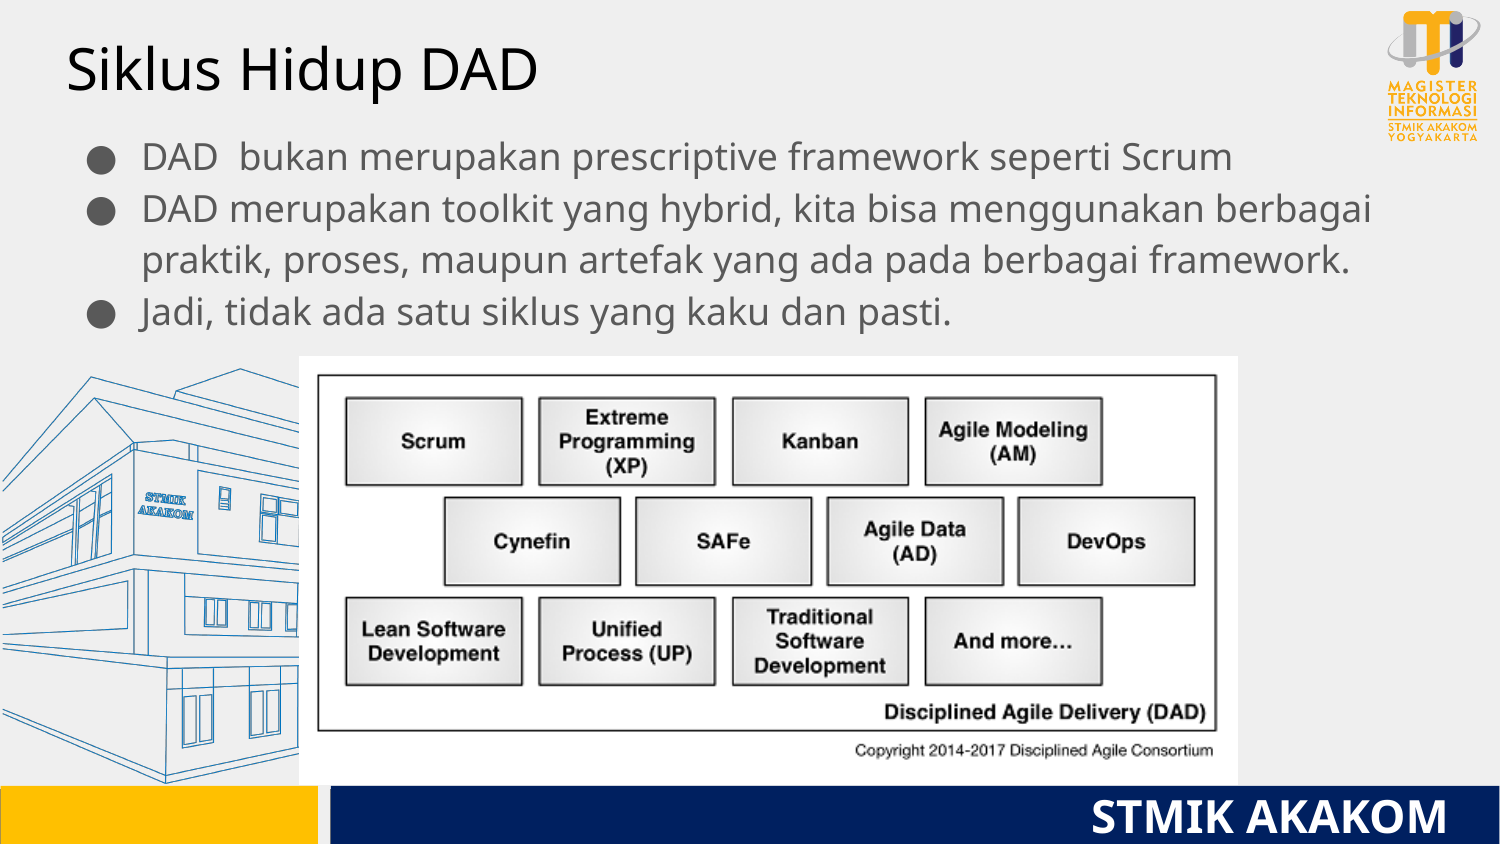

# Siklus Hidup DAD
DAD bukan merupakan prescriptive framework seperti Scrum
DAD merupakan toolkit yang hybrid, kita bisa menggunakan berbagai praktik, proses, maupun artefak yang ada pada berbagai framework.
Jadi, tidak ada satu siklus yang kaku dan pasti.